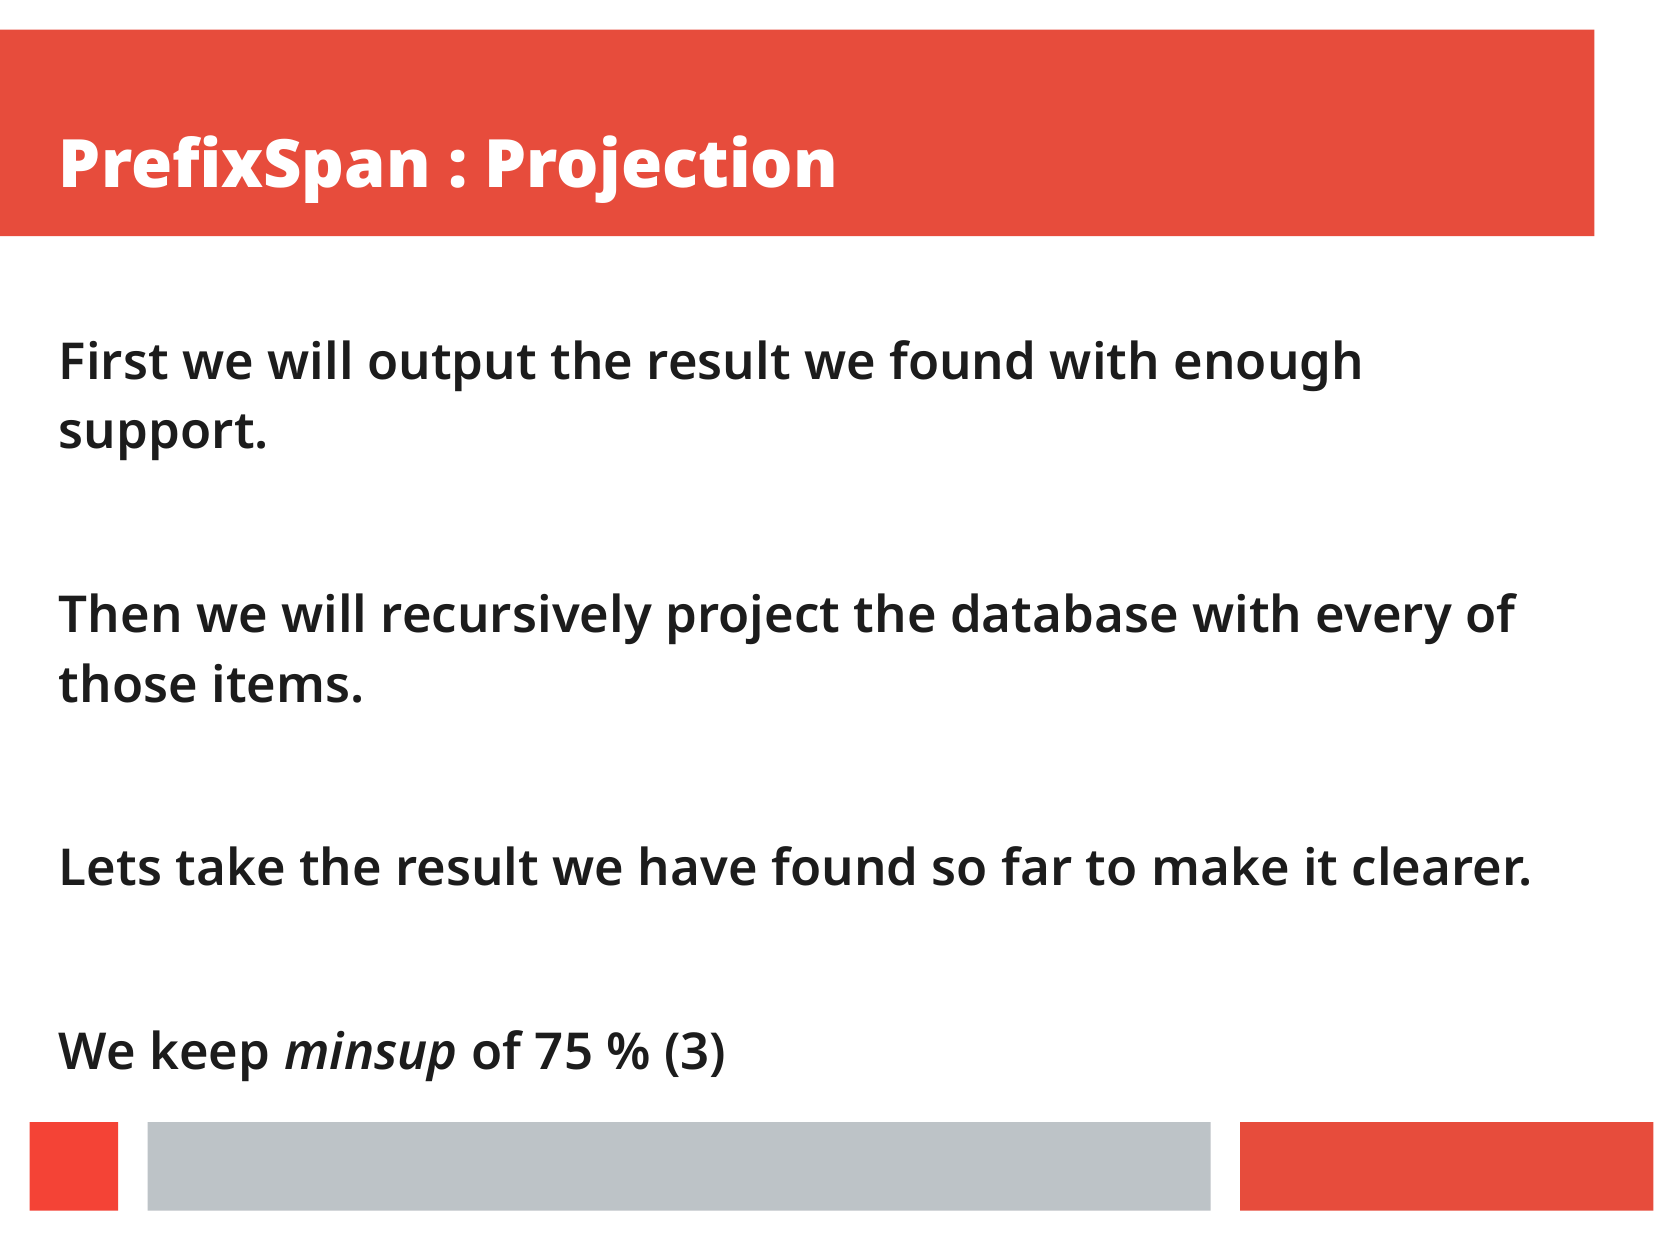

# PrefixSpan : Projection
First we will output the result we found with enough support.
Then we will recursively project the database with every of those items.
Lets take the result we have found so far to make it clearer.
We keep minsup of 75 % (3)